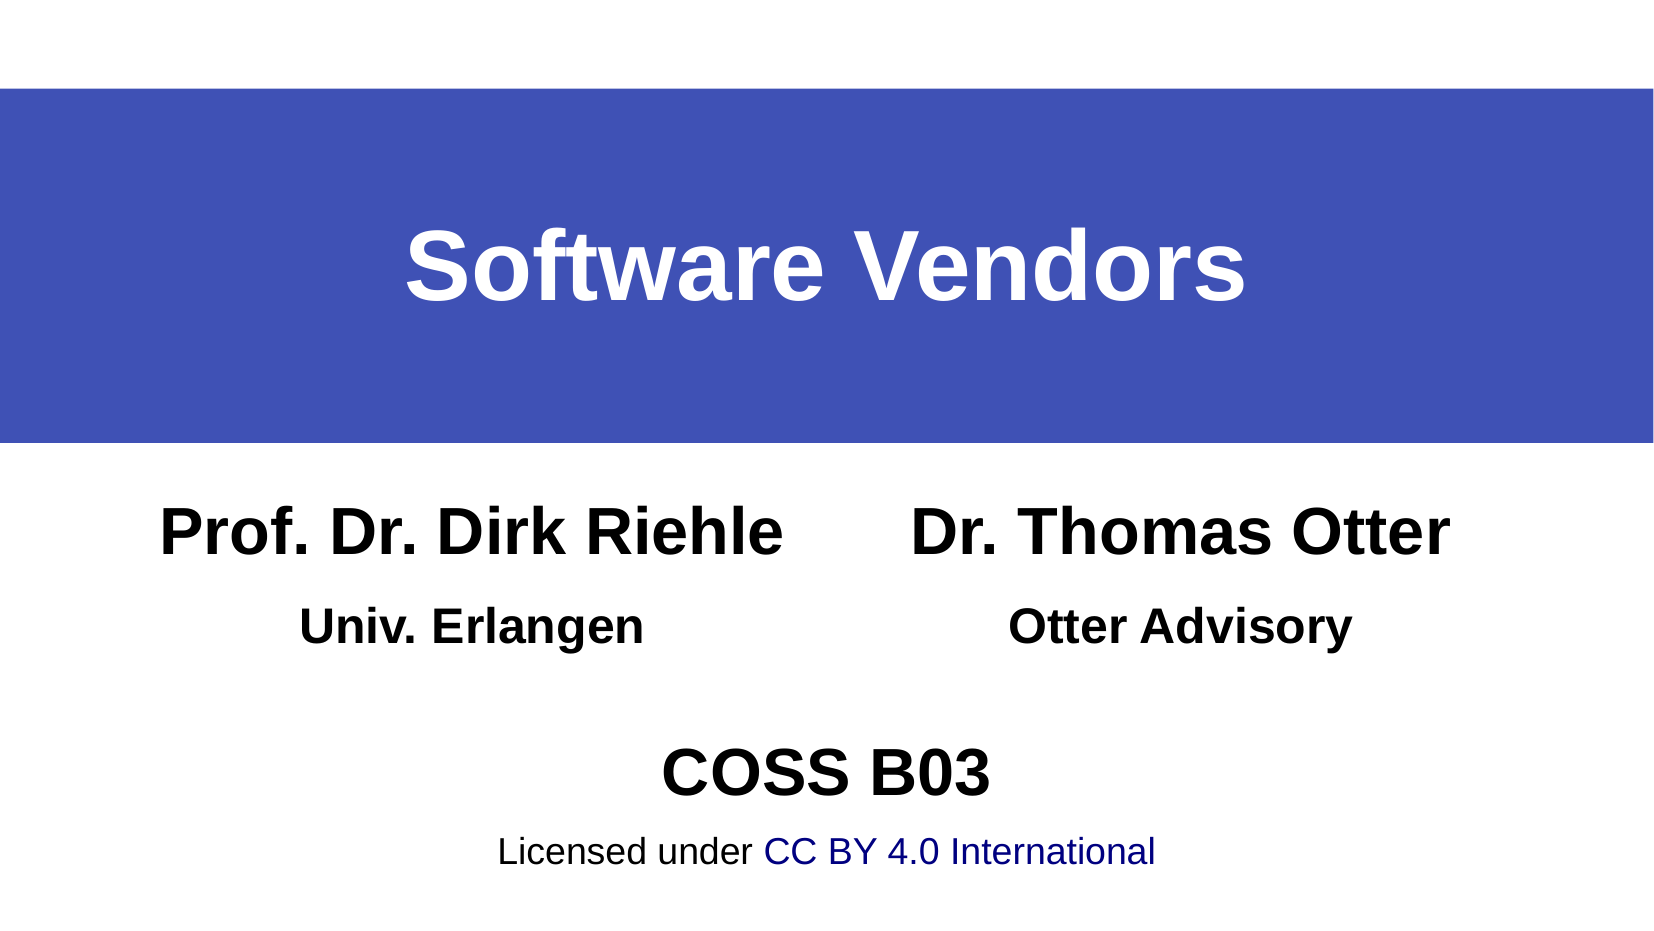

# Software Vendors
COSS B03
Licensed under CC BY 4.0 International
| Prof. Dr. Dirk Riehle | Dr. Thomas Otter |
| --- | --- |
| Univ. Erlangen | Otter Advisory |